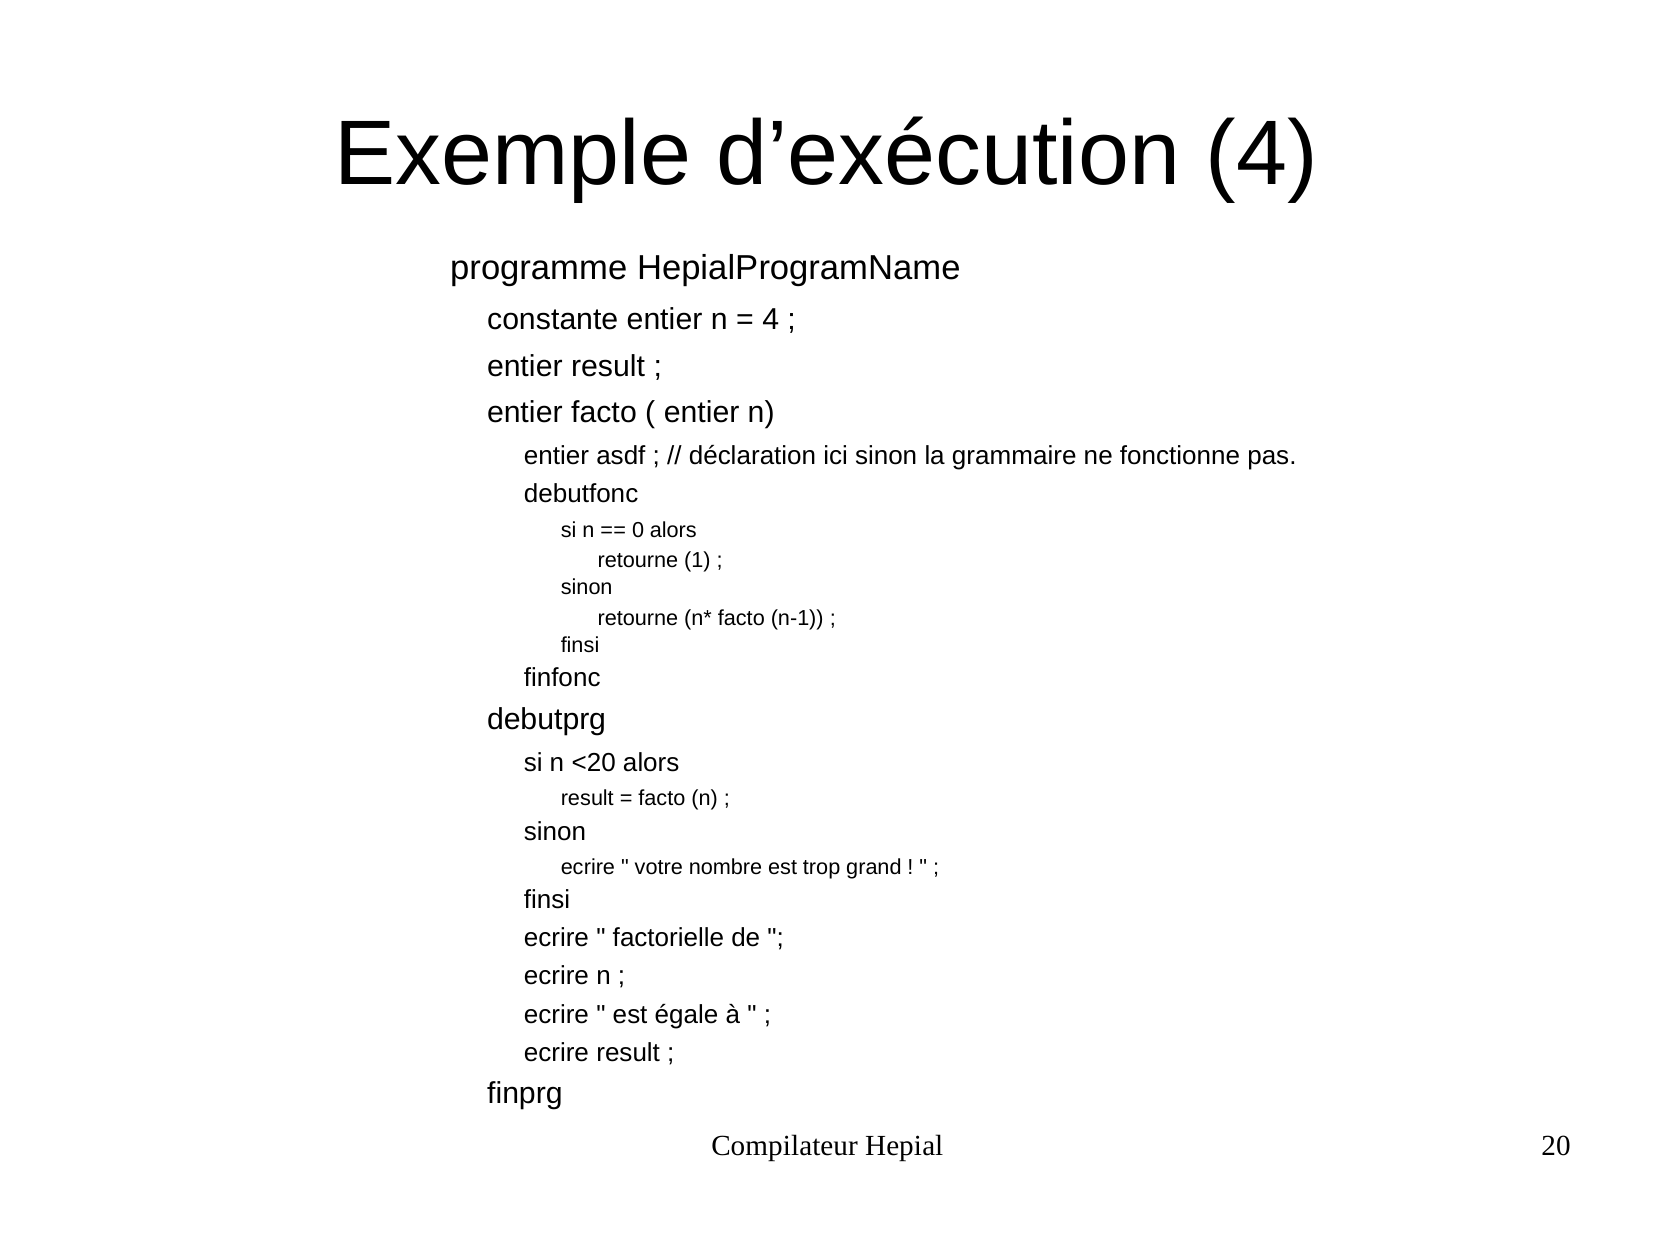

# Exemple d’exécution (4)
programme HepialProgramName
constante entier n = 4 ;
entier result ;
entier facto ( entier n)
entier asdf ; // déclaration ici sinon la grammaire ne fonctionne pas.
debutfonc
si n == 0 alors
retourne (1) ;
sinon
retourne (n* facto (n-1)) ;
finsi
finfonc
debutprg
si n <20 alors
result = facto (n) ;
sinon
ecrire " votre nombre est trop grand ! " ;
finsi
ecrire " factorielle de ";
ecrire n ;
ecrire " est égale à " ;
ecrire result ;
finprg
Compilateur Hepial
20